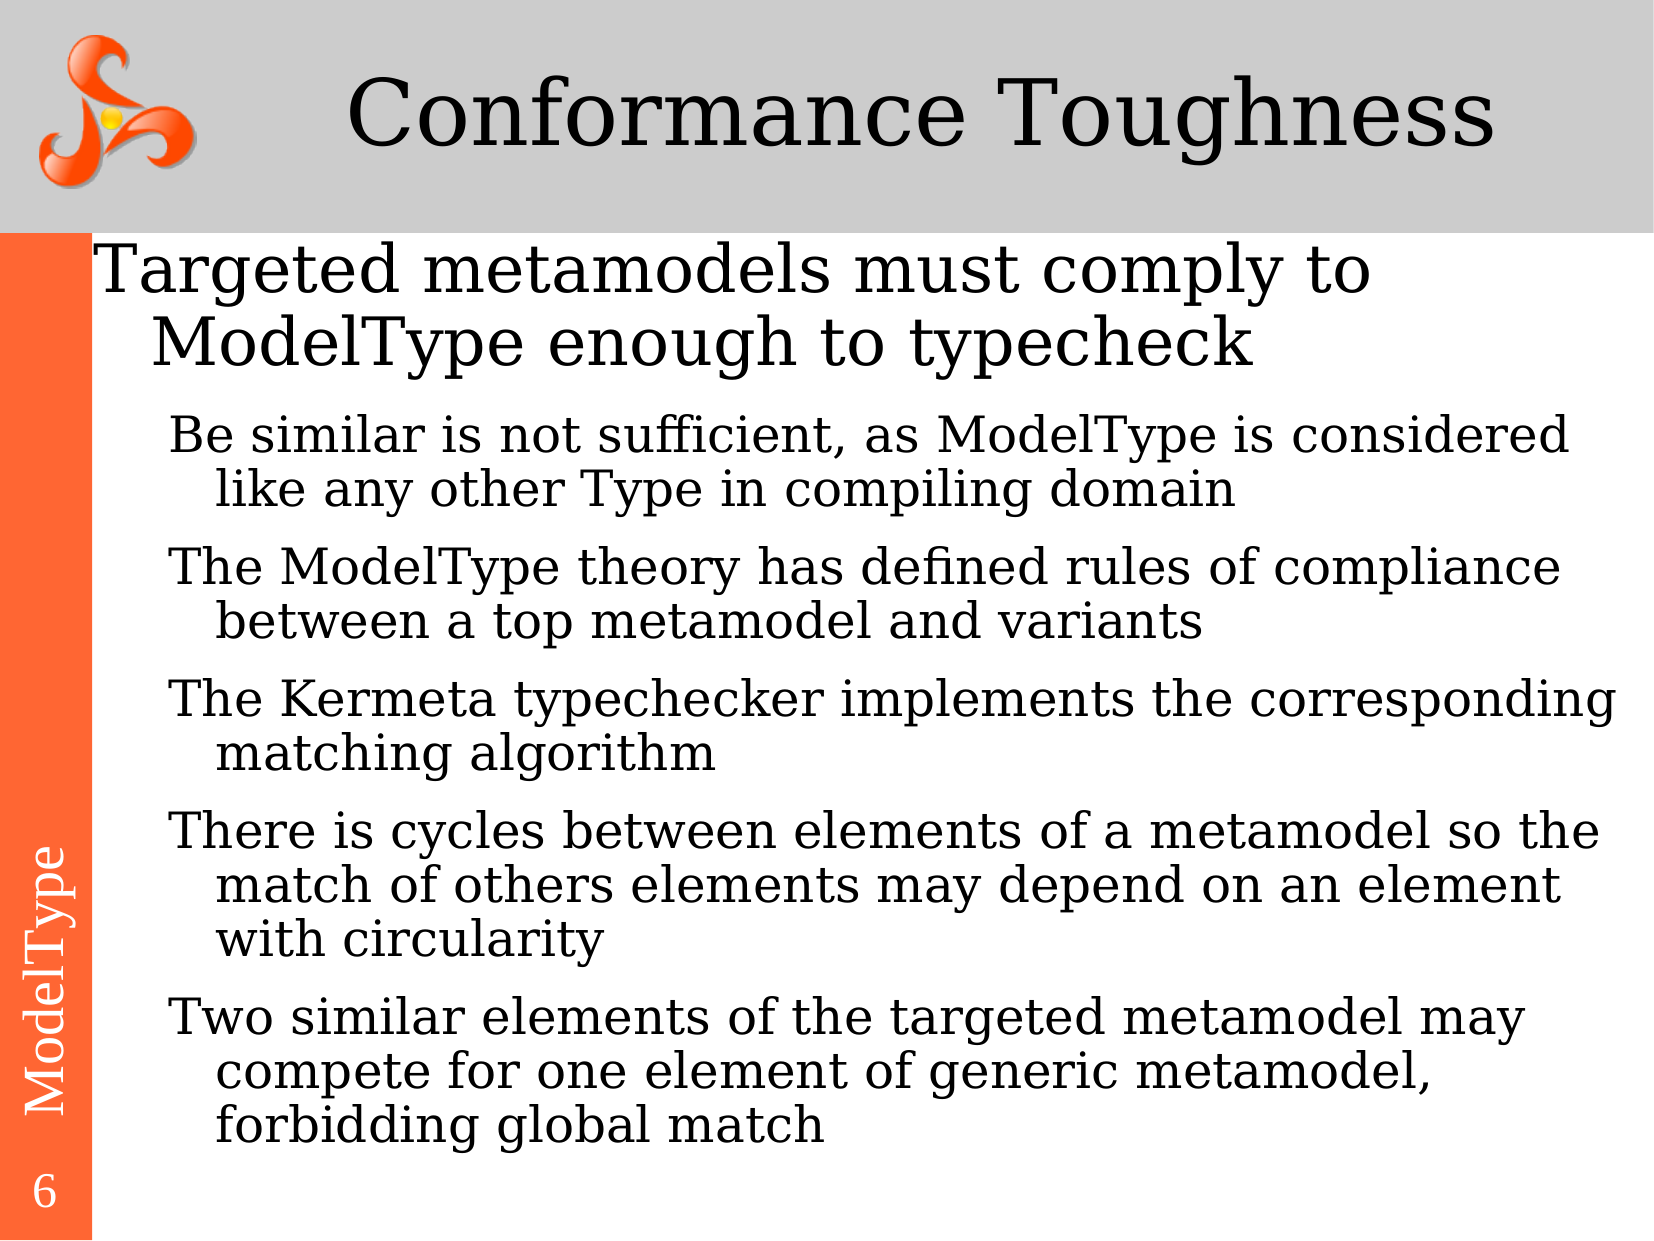

# Conformance Toughness
Targeted metamodels must comply to ModelType enough to typecheck
Be similar is not sufficient, as ModelType is considered like any other Type in compiling domain
The ModelType theory has defined rules of compliance between a top metamodel and variants
The Kermeta typechecker implements the corresponding matching algorithm
There is cycles between elements of a metamodel so the match of others elements may depend on an element with circularity
Two similar elements of the targeted metamodel may compete for one element of generic metamodel, forbidding global match
ModelType